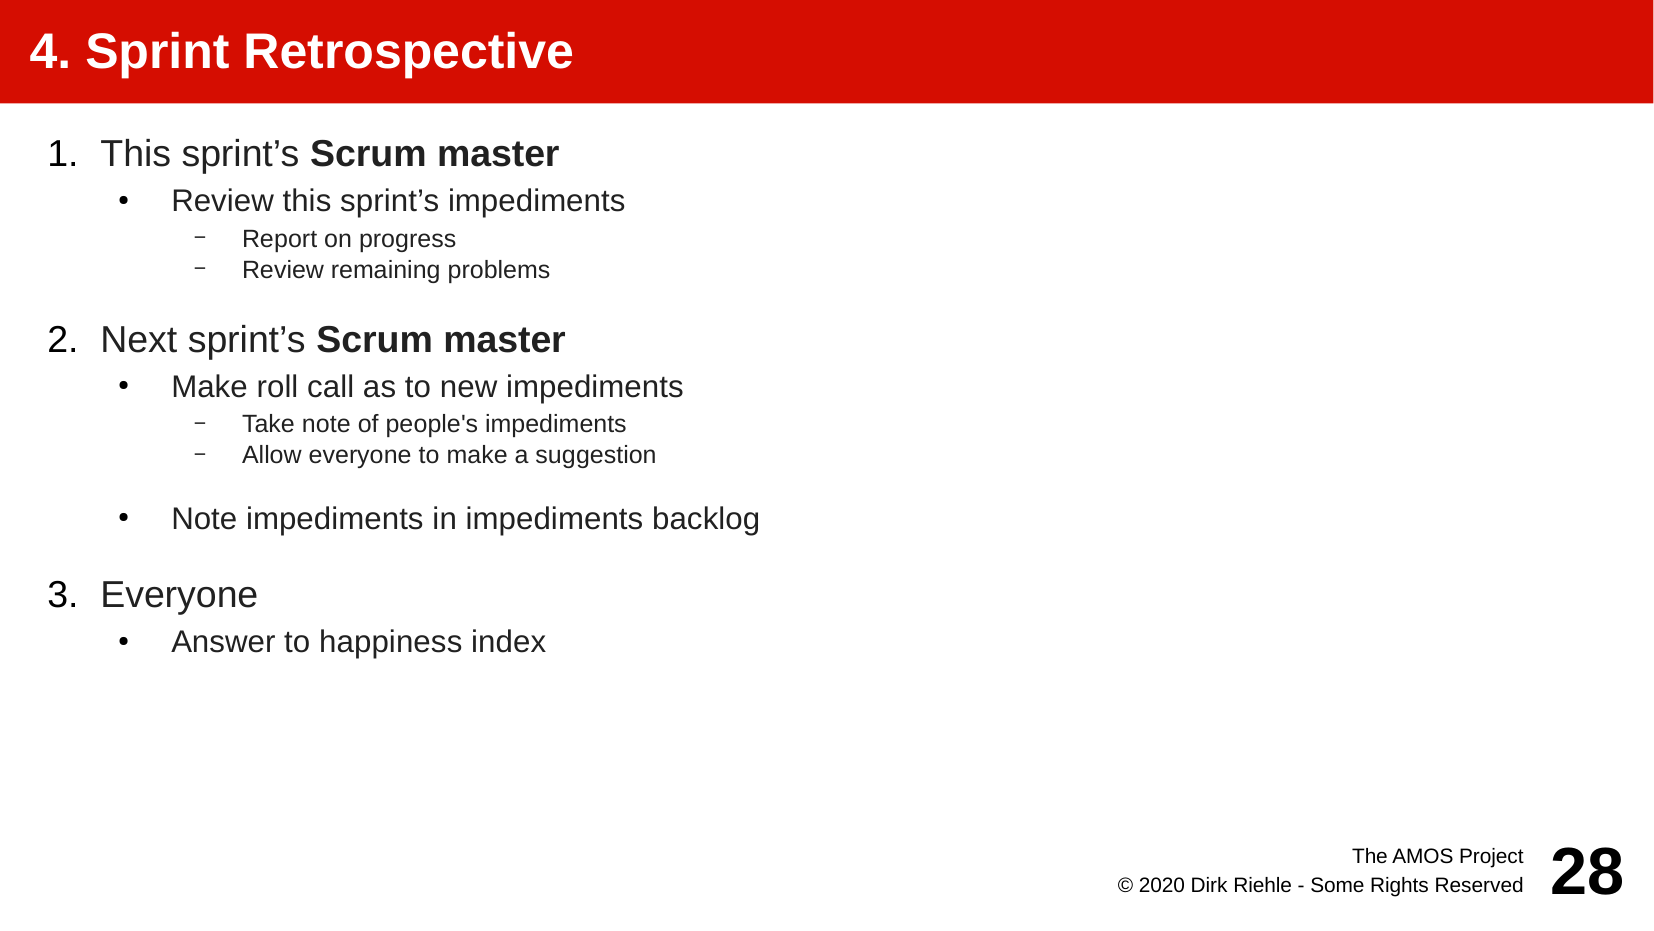

# 4. Sprint Retrospective
This sprint’s Scrum master
Review this sprint’s impediments
Report on progress
Review remaining problems
Next sprint’s Scrum master
Make roll call as to new impediments
Take note of people's impediments
Allow everyone to make a suggestion
Note impediments in impediments backlog
Everyone
Answer to happiness index
The AMOS Project
28
© 2020 Dirk Riehle - Some Rights Reserved